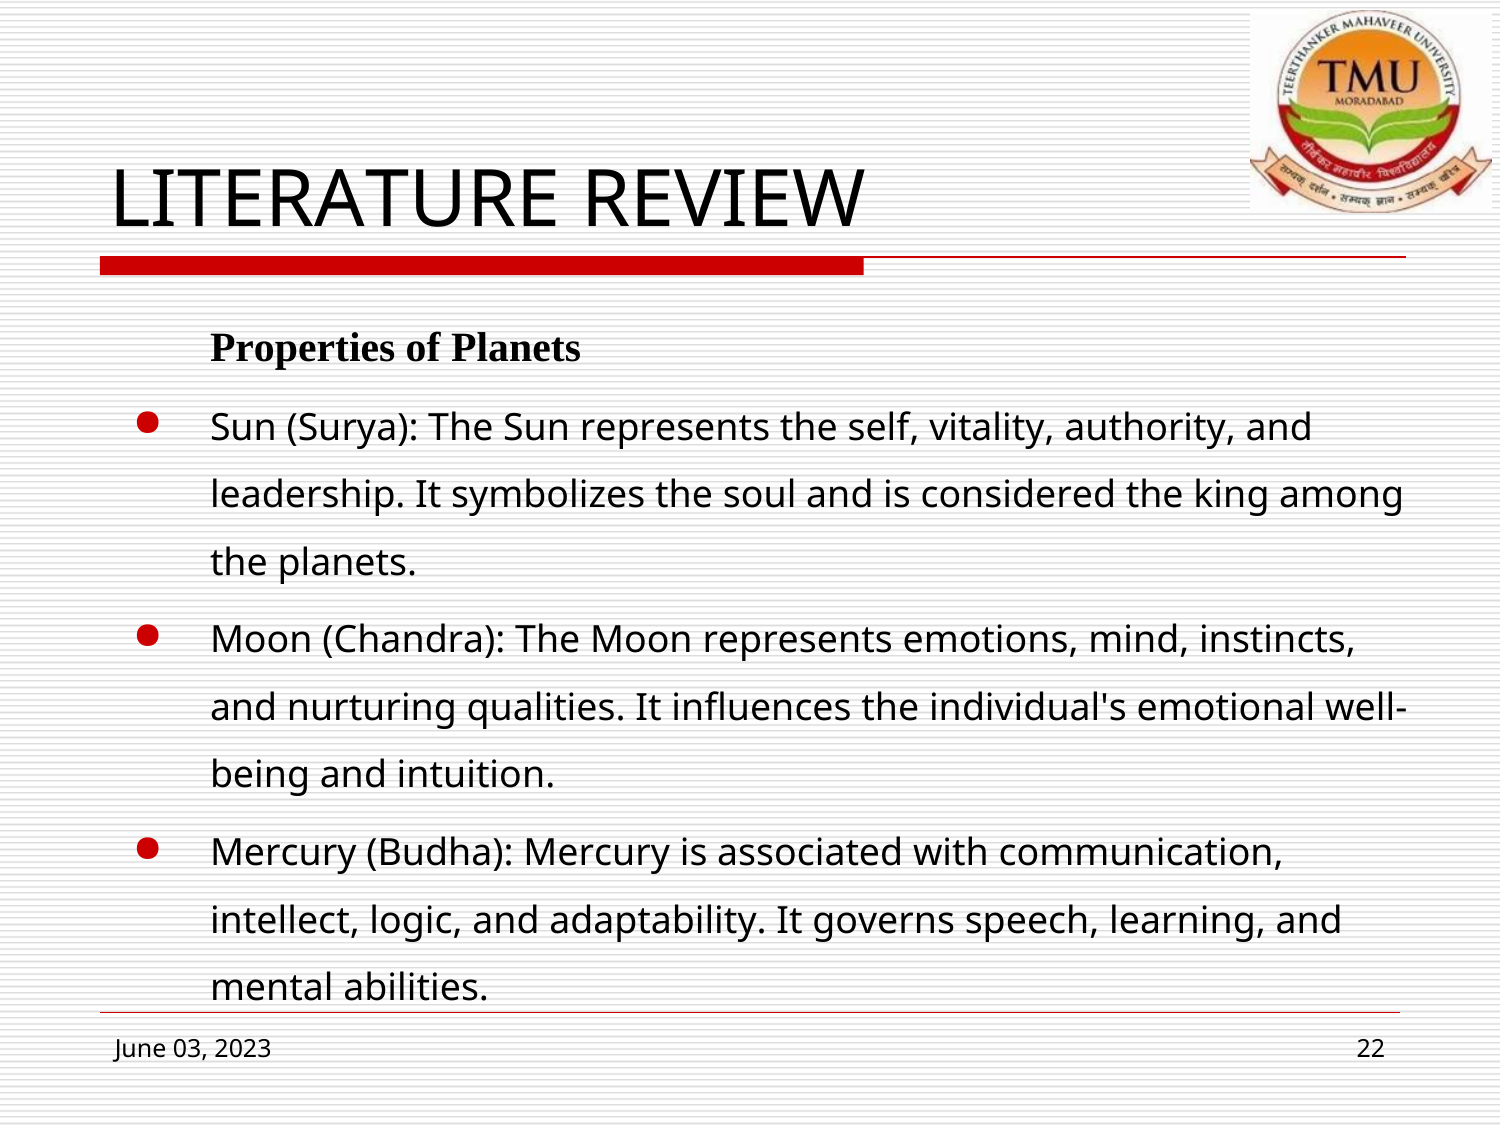

# LITERATURE REVIEW
Properties of Planets
Sun (Surya): The Sun represents the self, vitality, authority, and leadership. It symbolizes the soul and is considered the king among the planets.
Moon (Chandra): The Moon represents emotions, mind, instincts, and nurturing qualities. It influences the individual's emotional well-being and intuition.
Mercury (Budha): Mercury is associated with communication, intellect, logic, and adaptability. It governs speech, learning, and mental abilities.
June 03, 2023